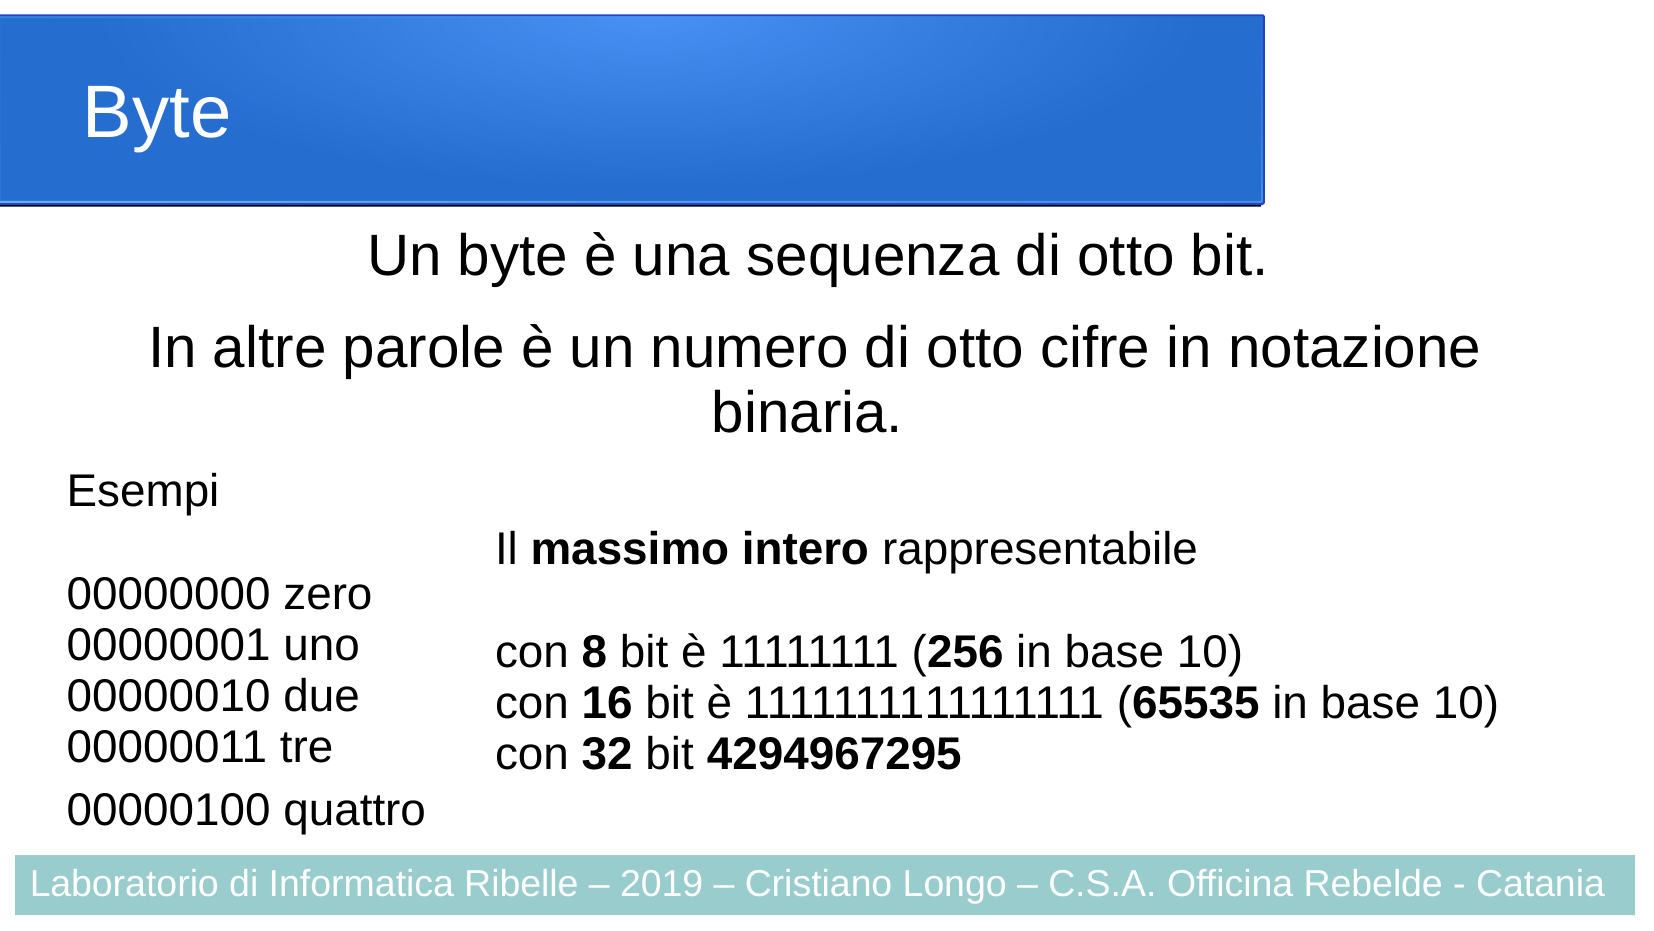

# Byte
Un byte è una sequenza di otto bit.
In altre parole è un numero di otto cifre in notazione binaria.
Esempi
00000000 zero
00000001 uno
00000010 due
00000011 tre
00000100 quattro
Il massimo intero rappresentabile
con 8 bit è 11111111 (256 in base 10)
con 16 bit è 1111111111111111 (65535 in base 10)
con 32 bit 4294967295
Laboratorio di Informatica Ribelle – 2019 – Cristiano Longo – C.S.A. Officina Rebelde - Catania